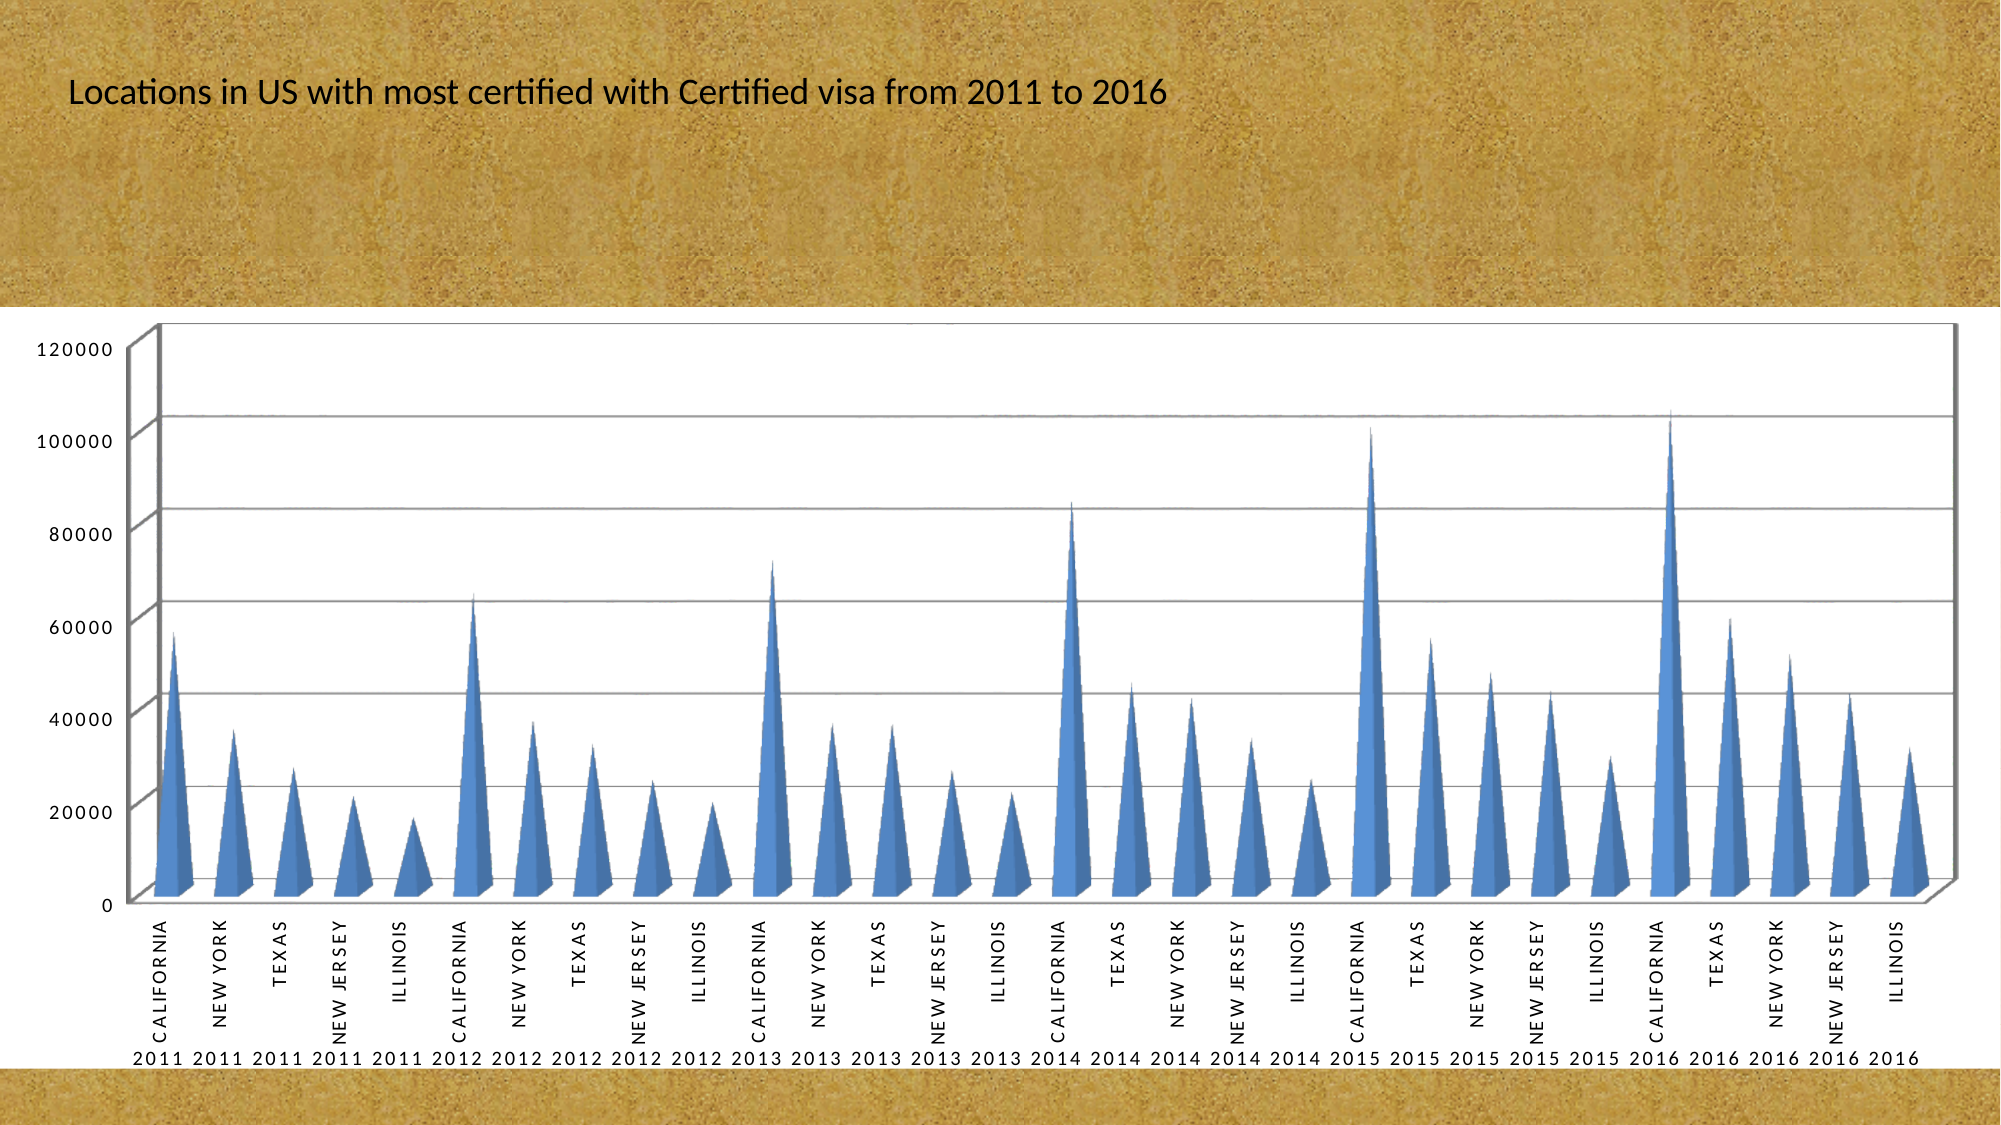

# Locations in US with most certified with Certified visa from 2011 to 2016